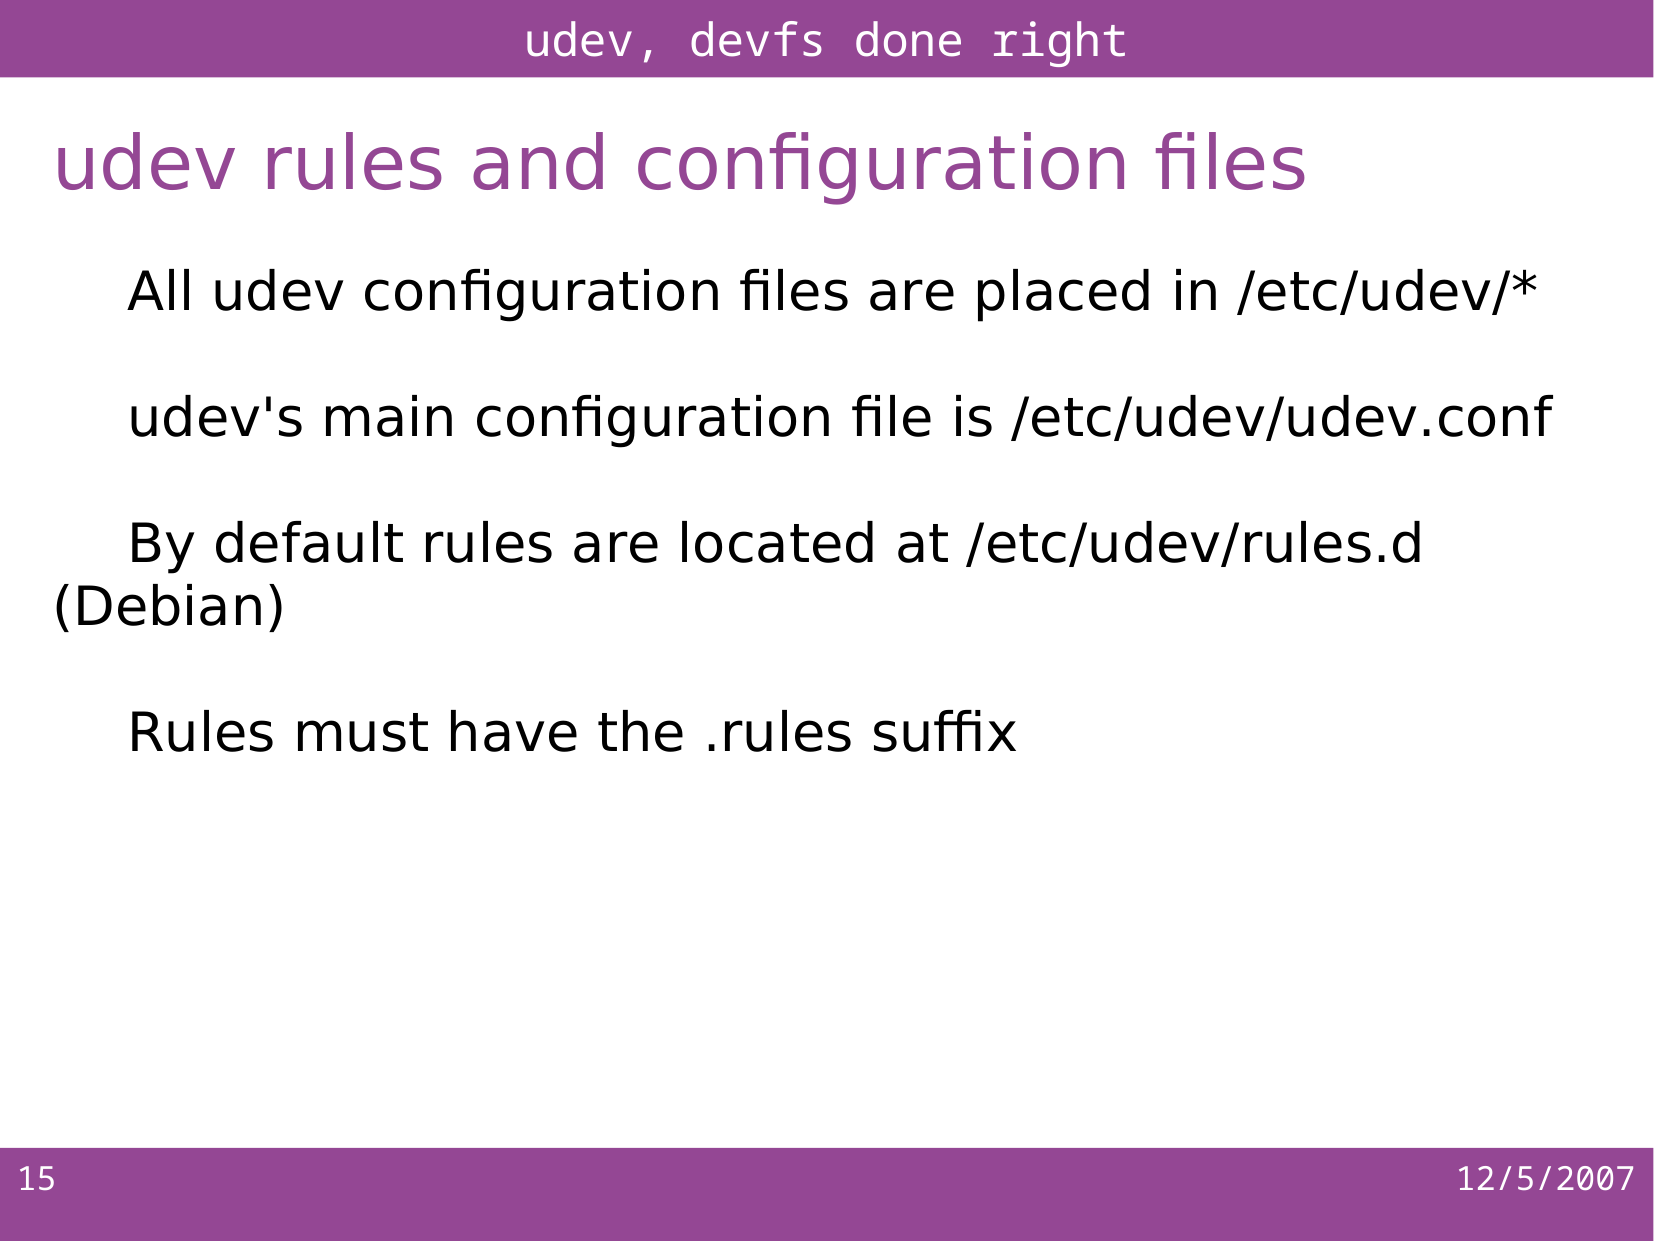

udev, devfs done right
udev rules and configuration files
	All udev configuration files are placed in /etc/udev/*
	udev's main configuration file is /etc/udev/udev.conf
	By default rules are located at /etc/udev/rules.d (Debian)
	Rules must have the .rules suffix